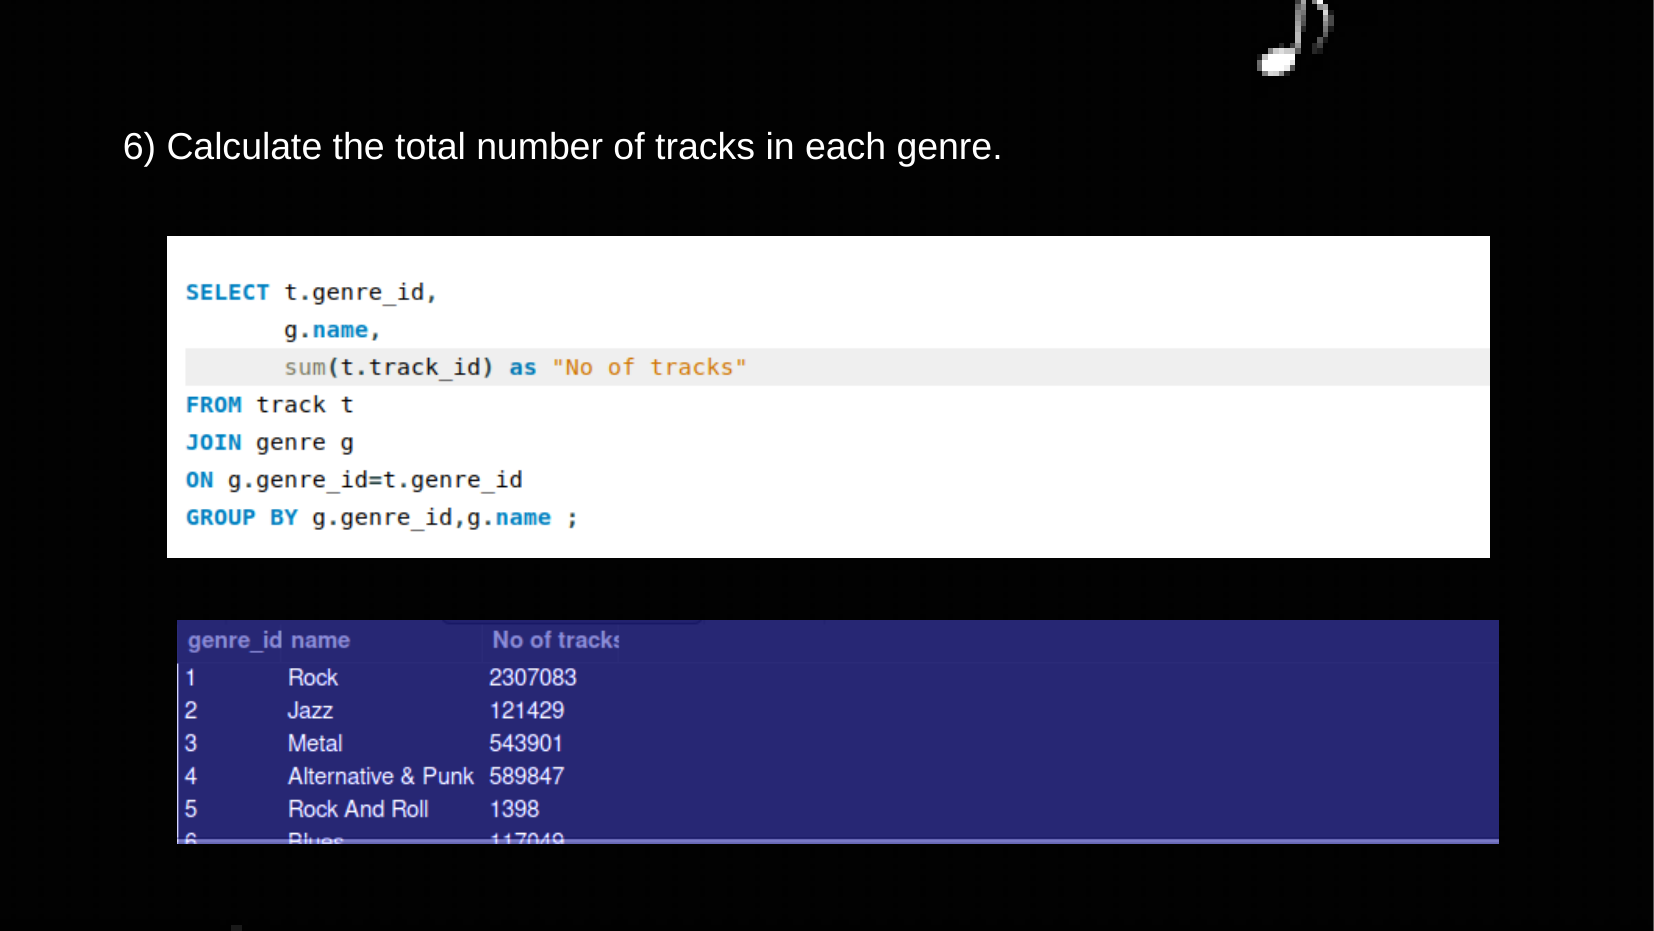

6) Calculate the total number of tracks in each genre.